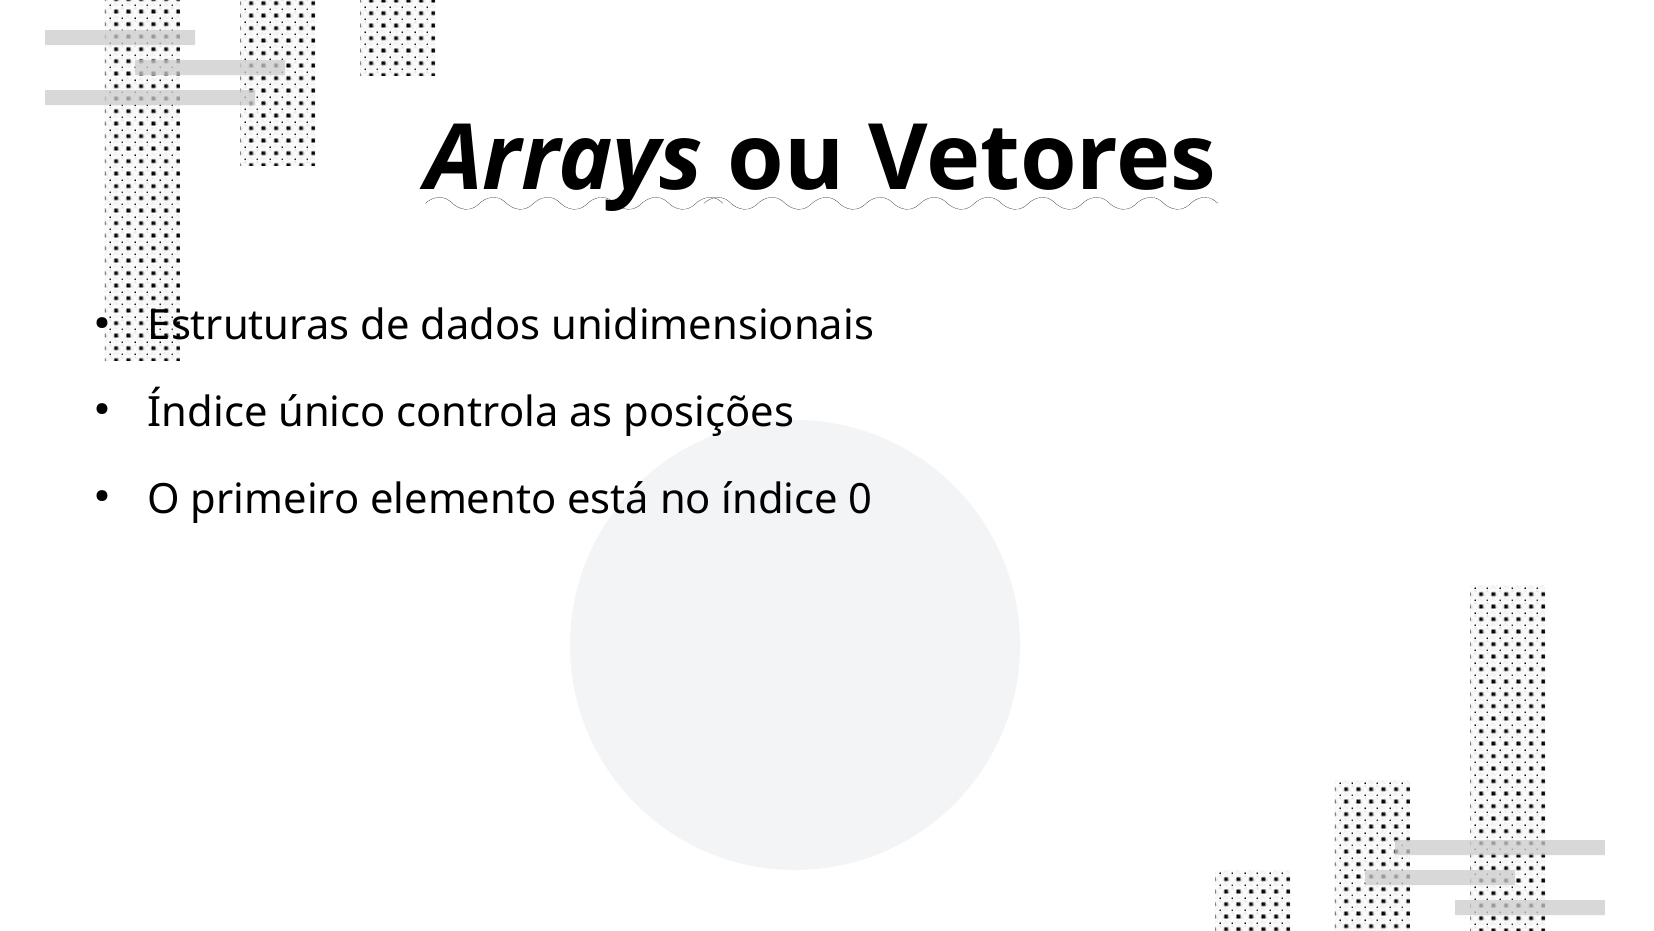

# Arrays ou Vetores
Estruturas de dados unidimensionais
Índice único controla as posições
O primeiro elemento está no índice 0